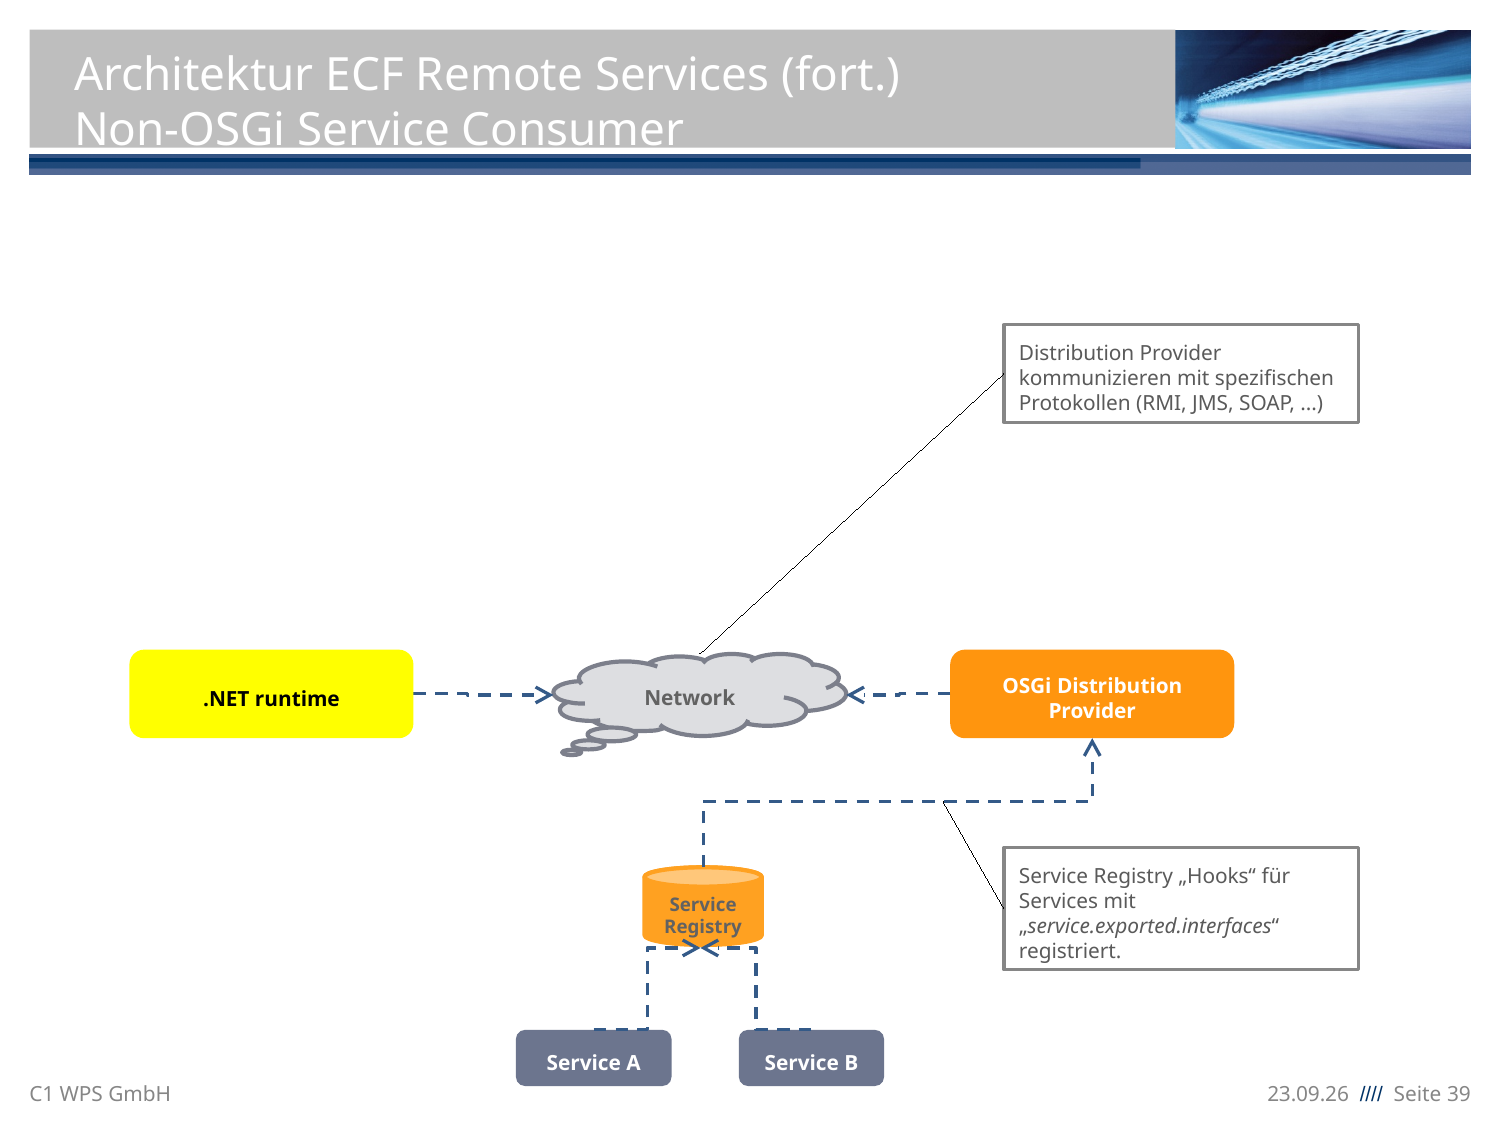

# Architektur ECF Remote Services (fort.) Non-OSGi Service Consumer
Distribution Provider kommunizieren mit spezifischen Protokollen (RMI, JMS, SOAP, ...)
.NET runtime
OSGi Distribution Provider
Network
Service Registry „Hooks“ für Services mit „service.exported.interfaces“ registriert.
Service Registry
Service A
Service B